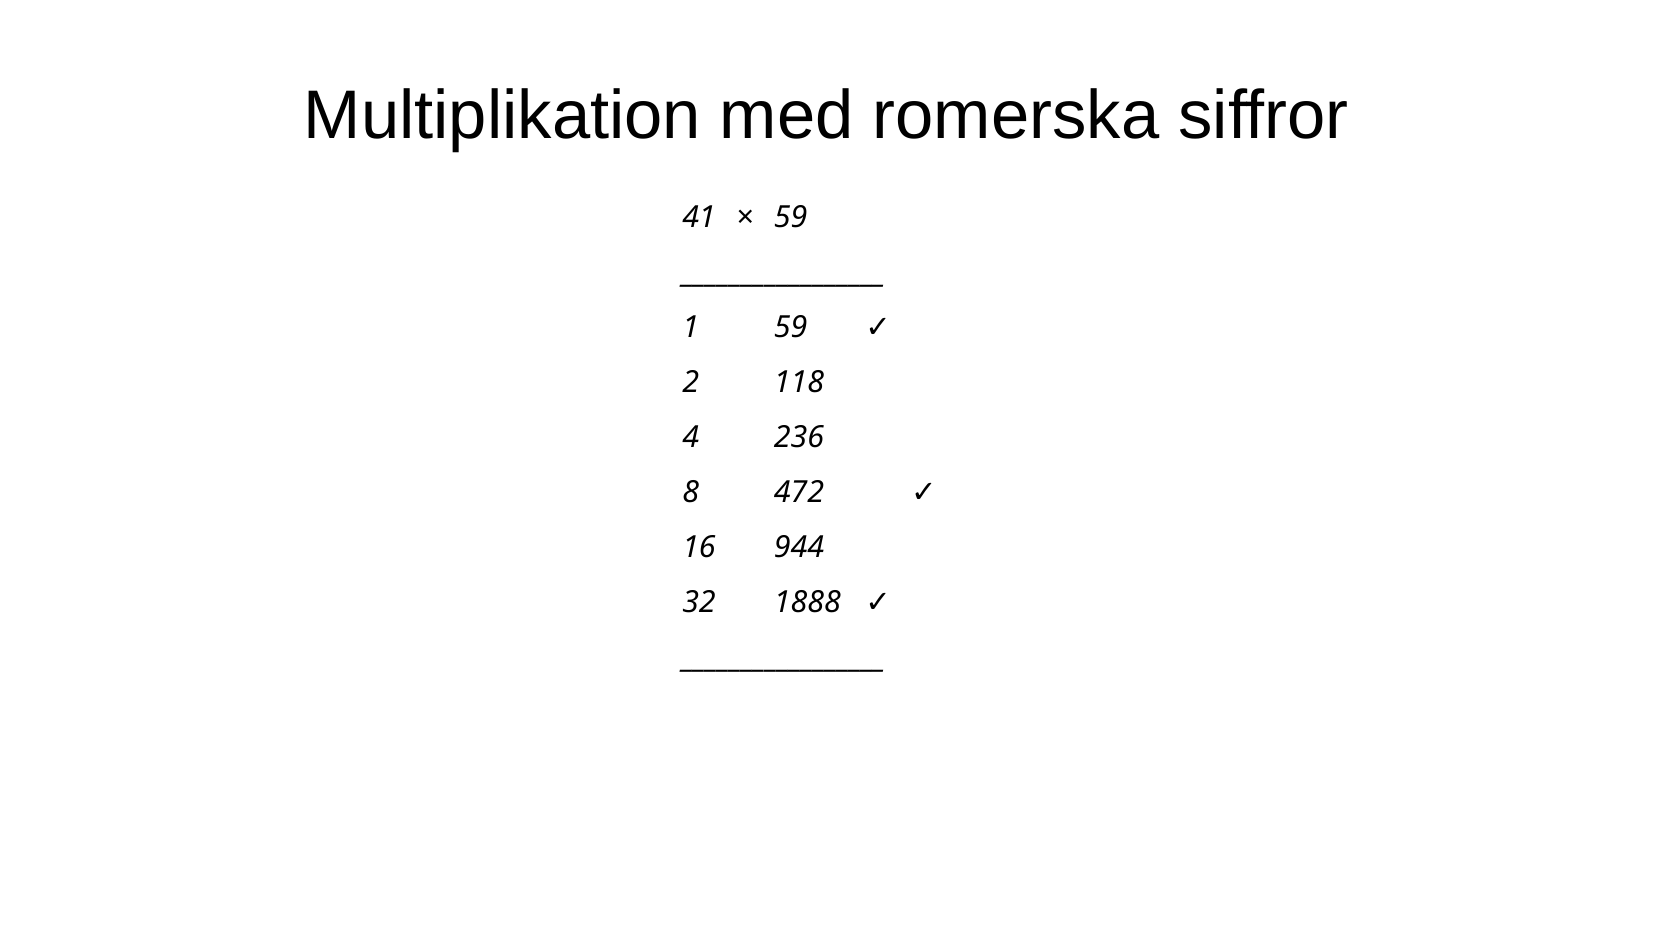

Multiplikation med romerska siffror
# 41	 ×	59
_________________
1	 	59 	 	✓
2	 	118
4	 	236
8	 	472		 	✓
16	 	944
32	 	1888 	✓
_________________